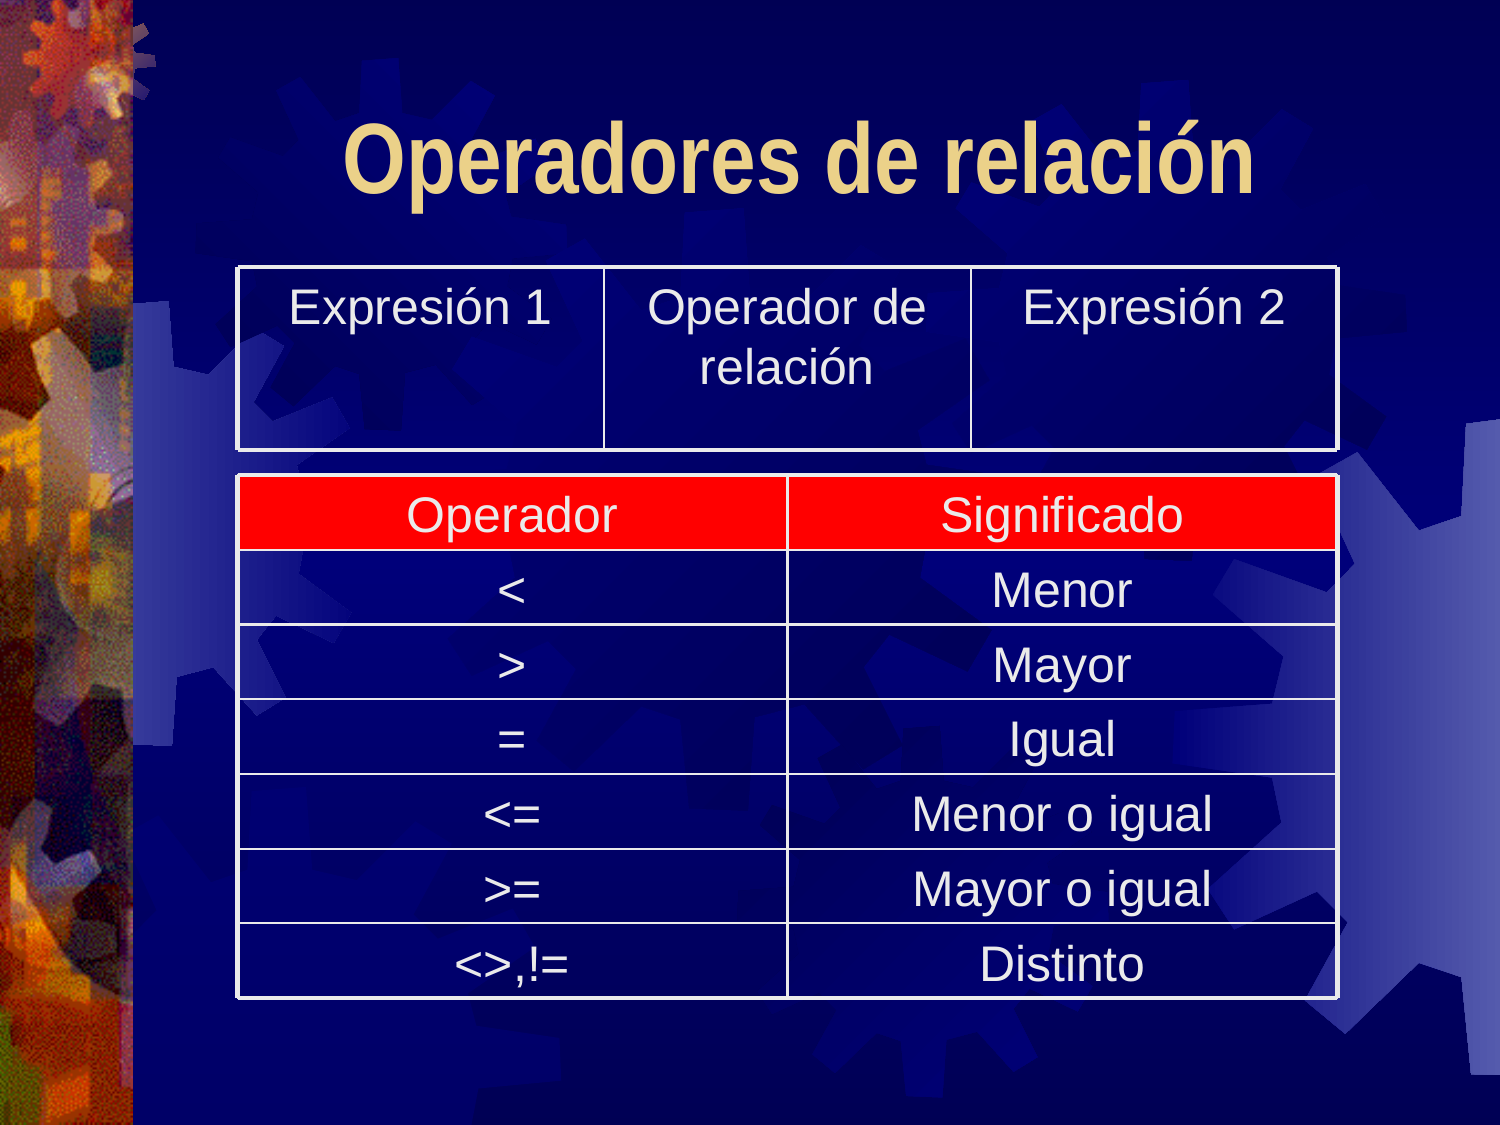

Operadores de relación
Expresión 1
Operador de relación
Expresión 2
Operador
Significado
<
Menor
>
Mayor
=
Igual
<=
Menor o igual
>=
Mayor o igual
<>,!=
Distinto